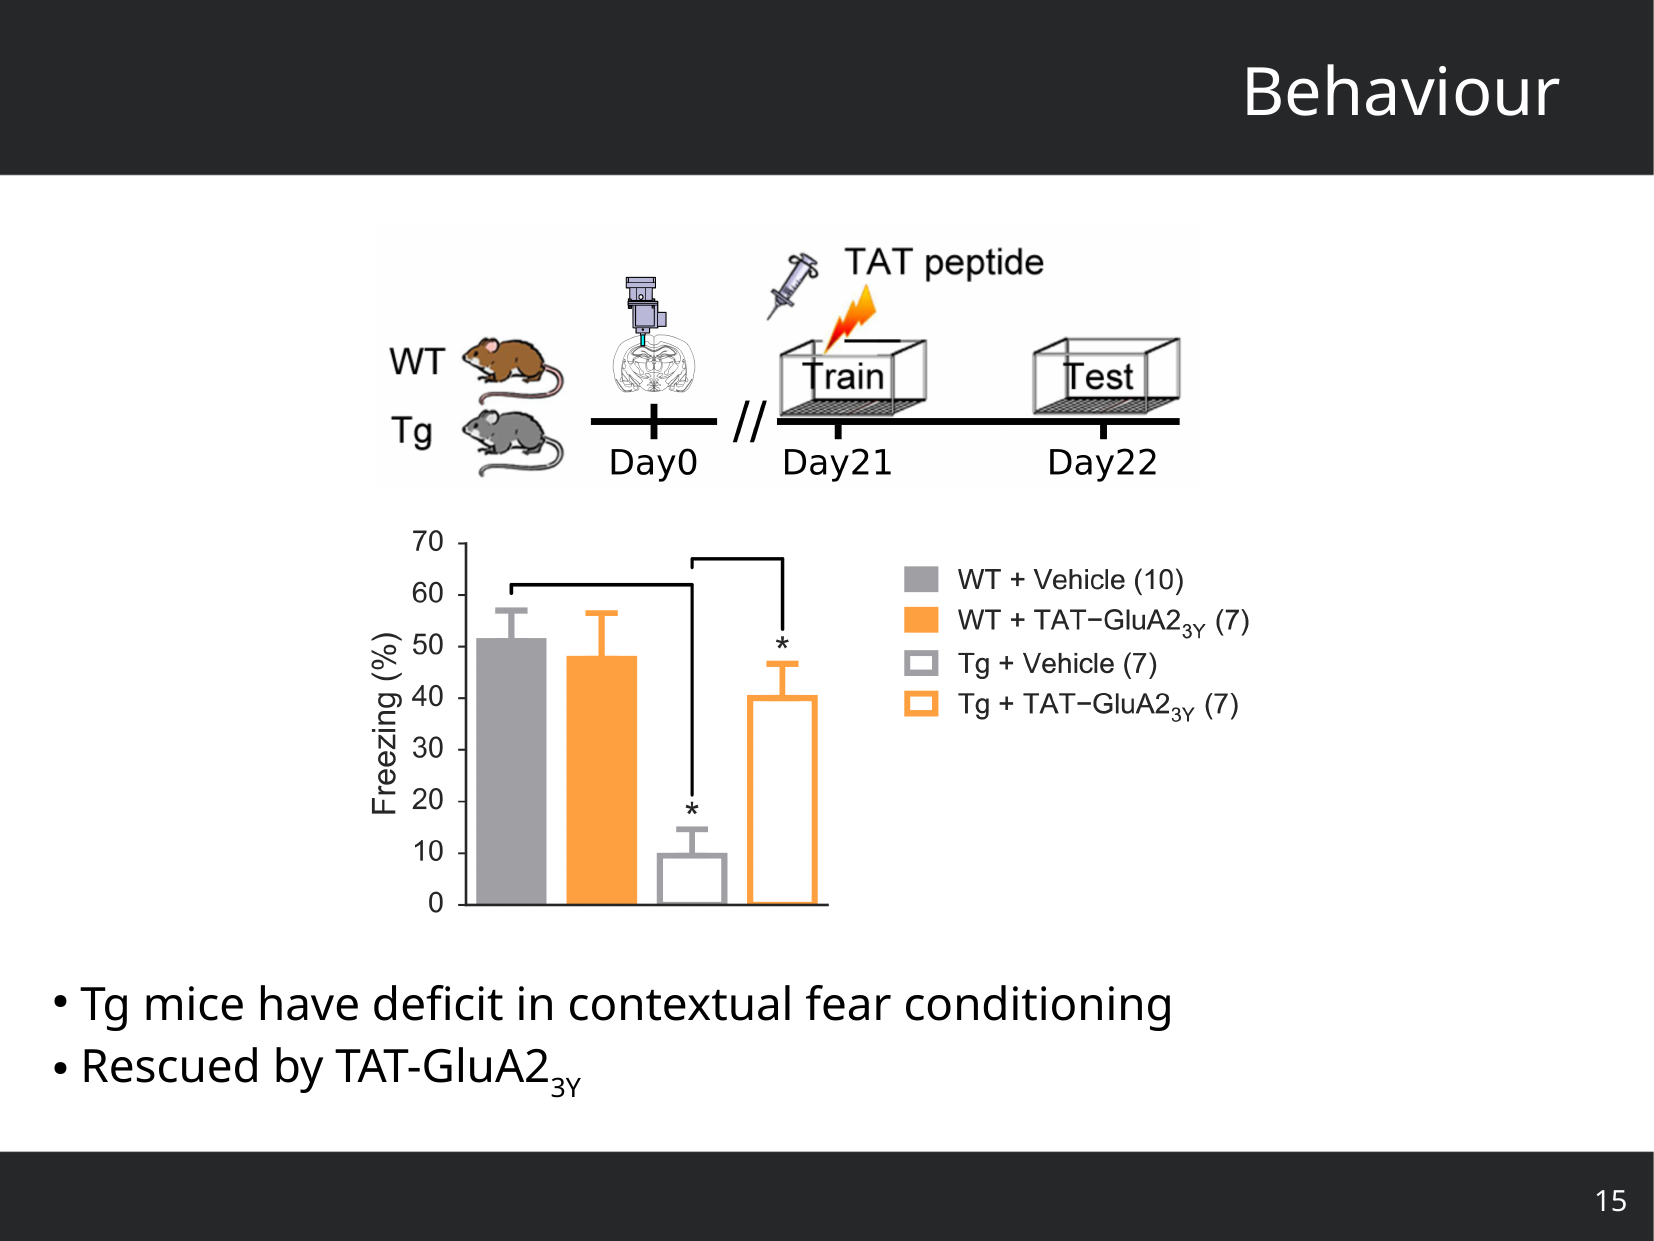

Behaviour
 Tg mice have deficit in contextual fear conditioning
 Rescued by TAT-GluA23Y
15